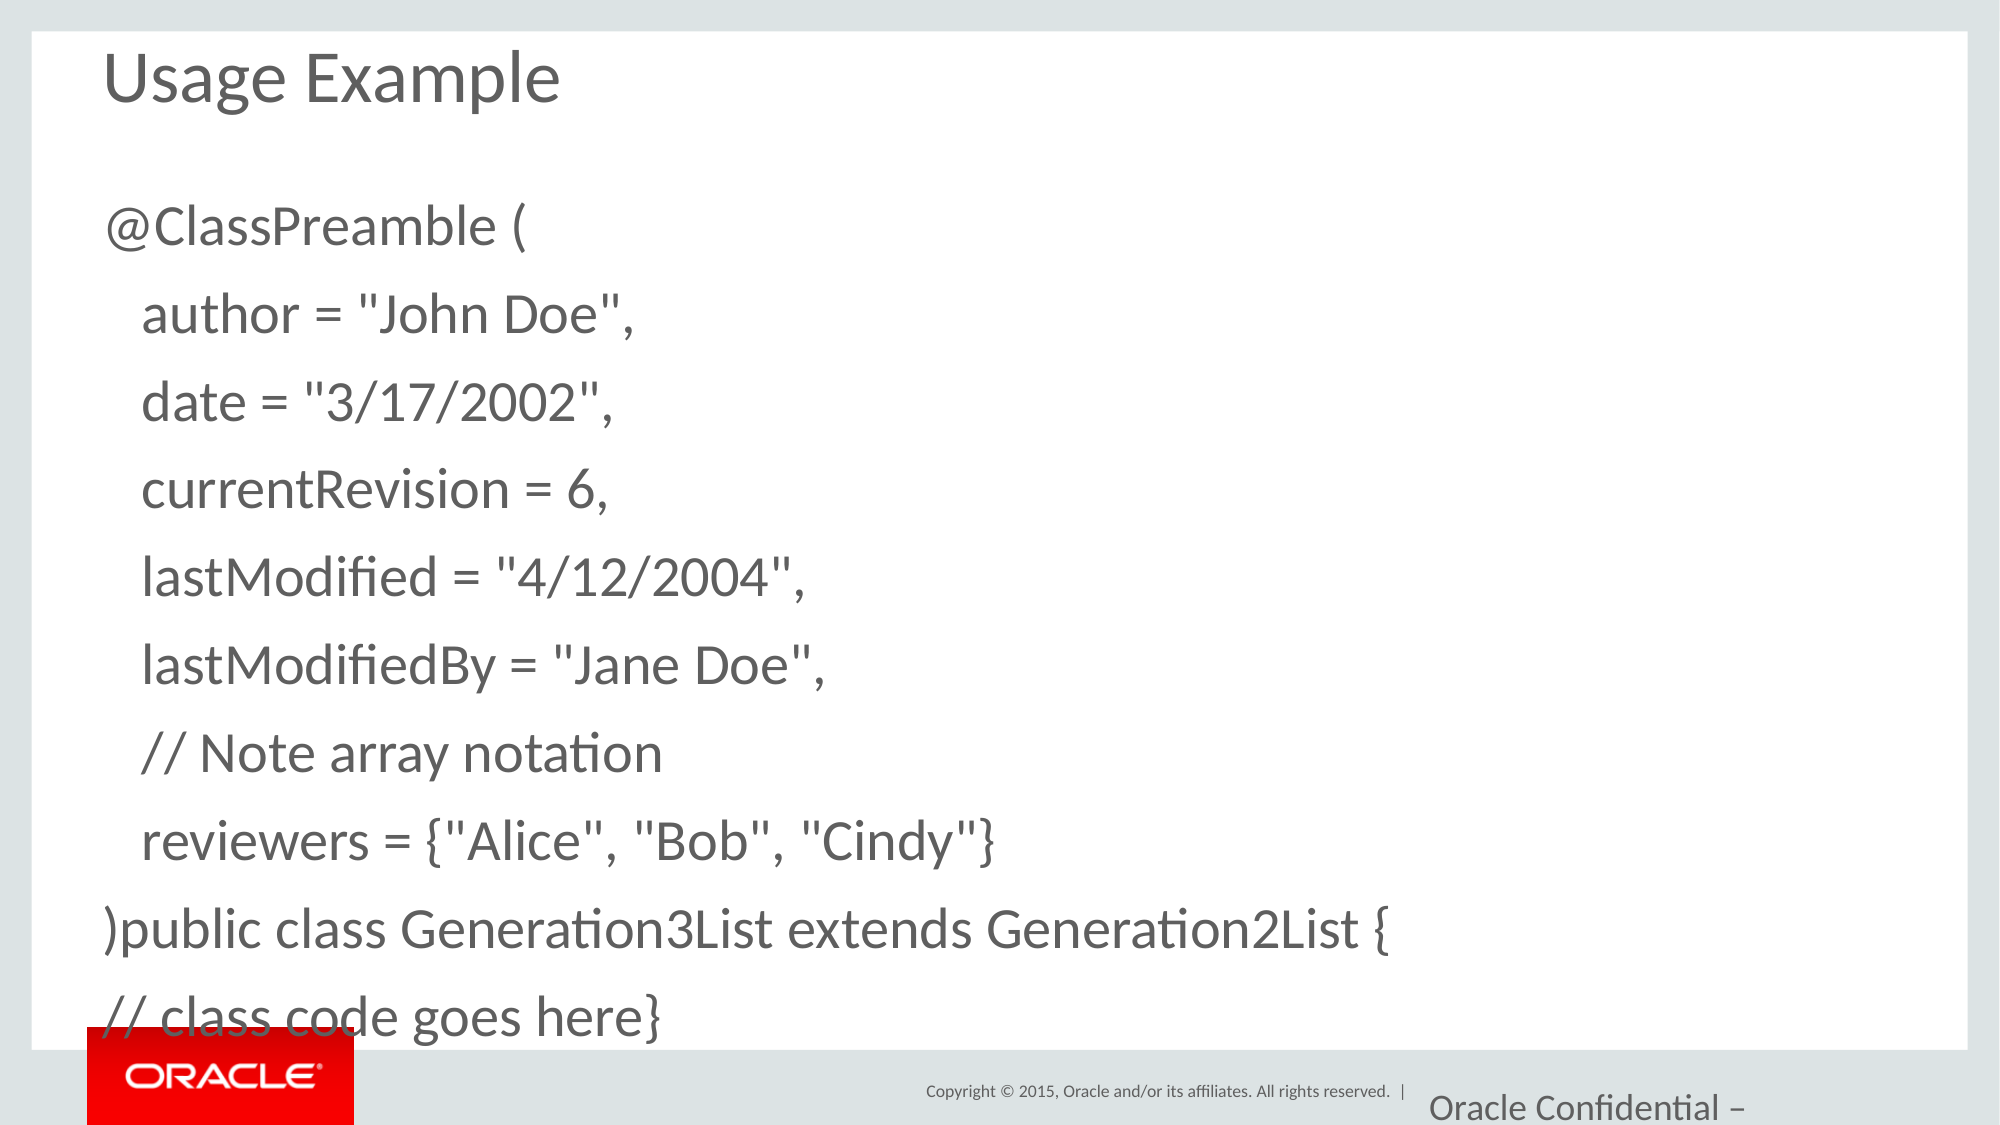

# Usage Example
@ClassPreamble (
 author = "John Doe",
 date = "3/17/2002",
 currentRevision = 6,
 lastModified = "4/12/2004",
 lastModifiedBy = "Jane Doe",
 // Note array notation
 reviewers = {"Alice", "Bob", "Cindy"}
)public class Generation3List extends Generation2List {
// class code goes here}
Oracle Confidential – Restricted